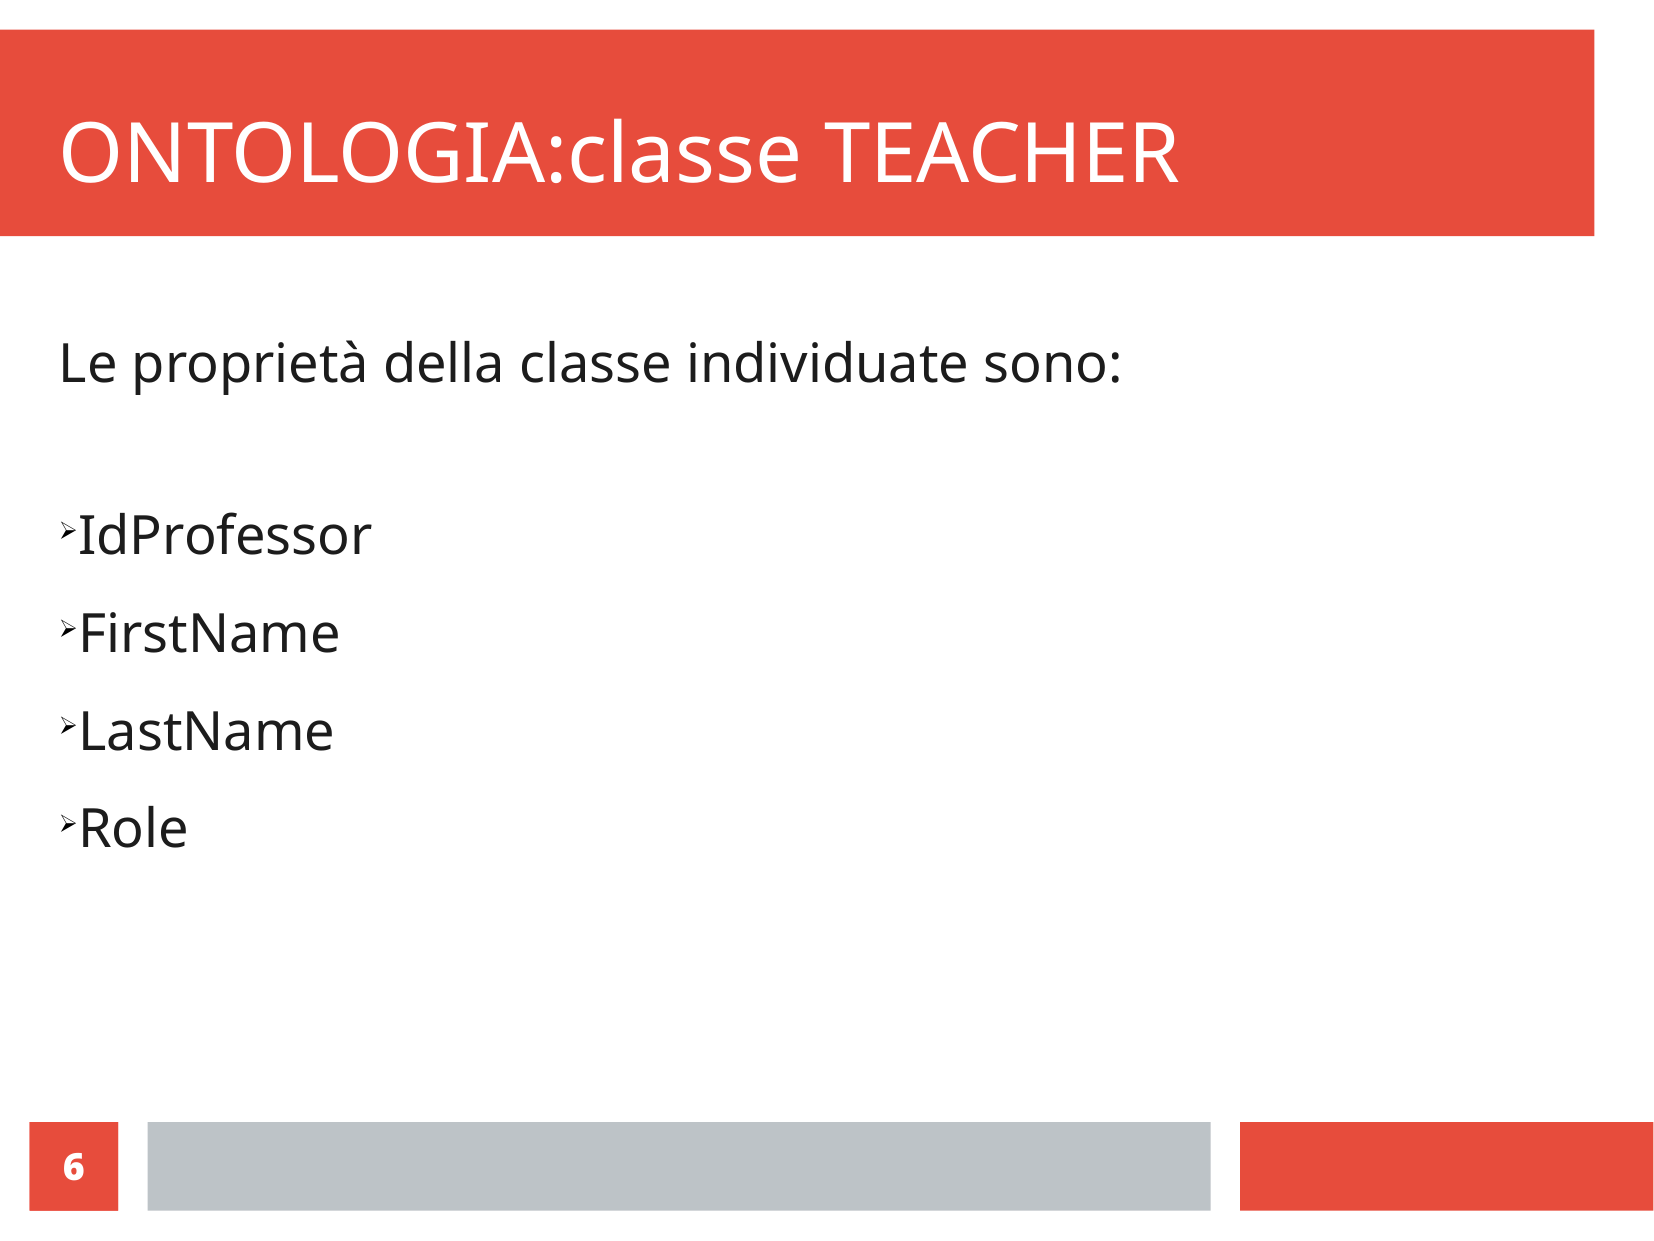

# ONTOLOGIA:classe TEACHER
Le proprietà della classe individuate sono:
IdProfessor
FirstName
LastName
Role
6